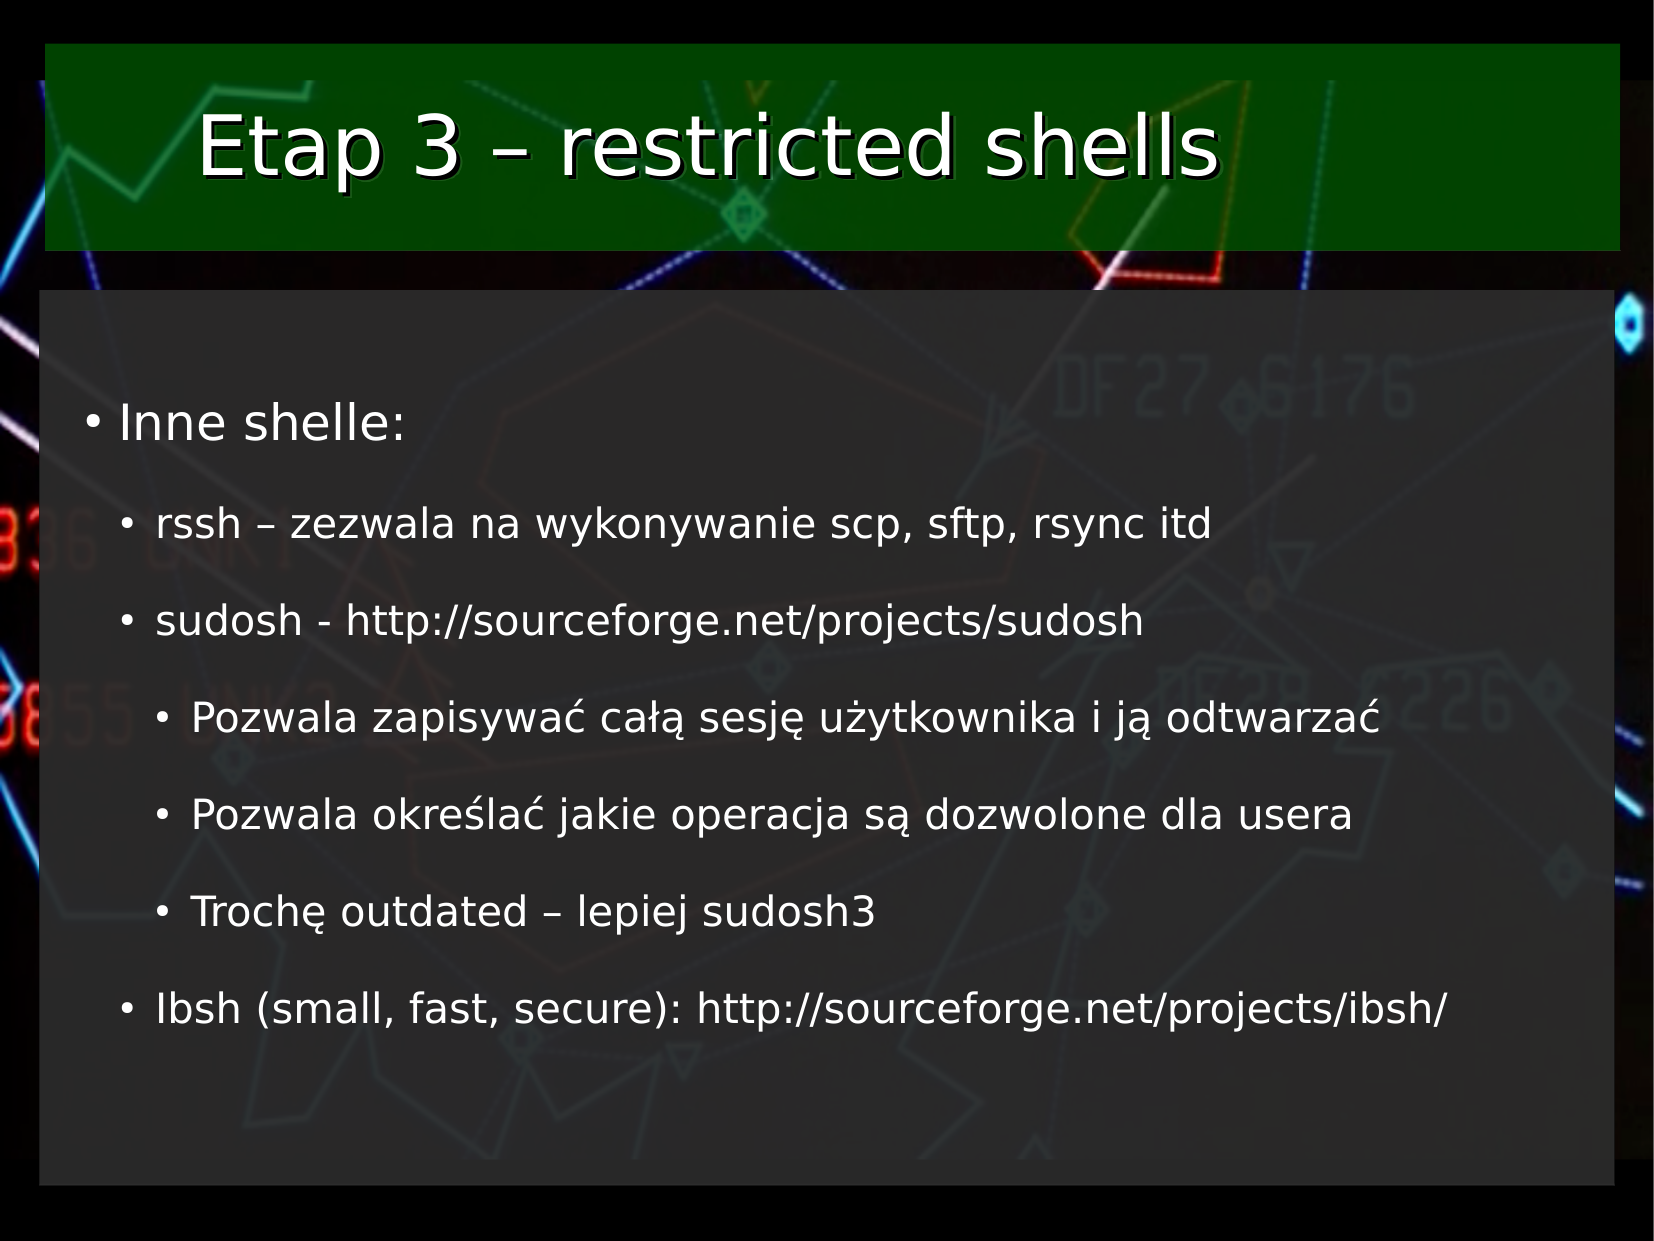

# Etap 3 – restricted shells
 Inne shelle:
rssh – zezwala na wykonywanie scp, sftp, rsync itd
sudosh - http://sourceforge.net/projects/sudosh
Pozwala zapisywać całą sesję użytkownika i ją odtwarzać
Pozwala określać jakie operacja są dozwolone dla usera
Trochę outdated – lepiej sudosh3
Ibsh (small, fast, secure): http://sourceforge.net/projects/ibsh/